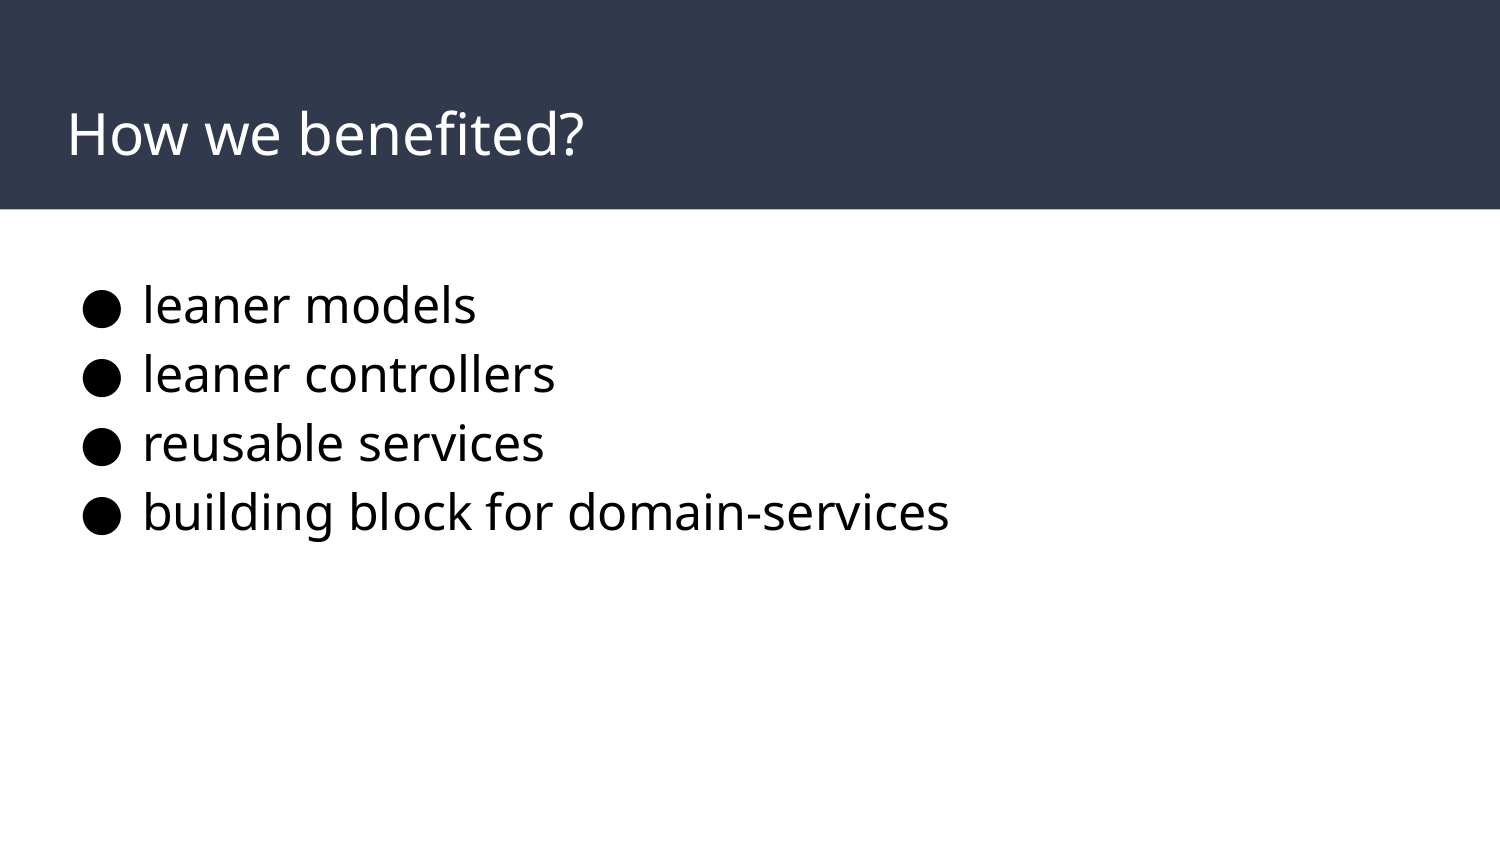

# How we benefited?
leaner models
leaner controllers
reusable services
building block for domain-services